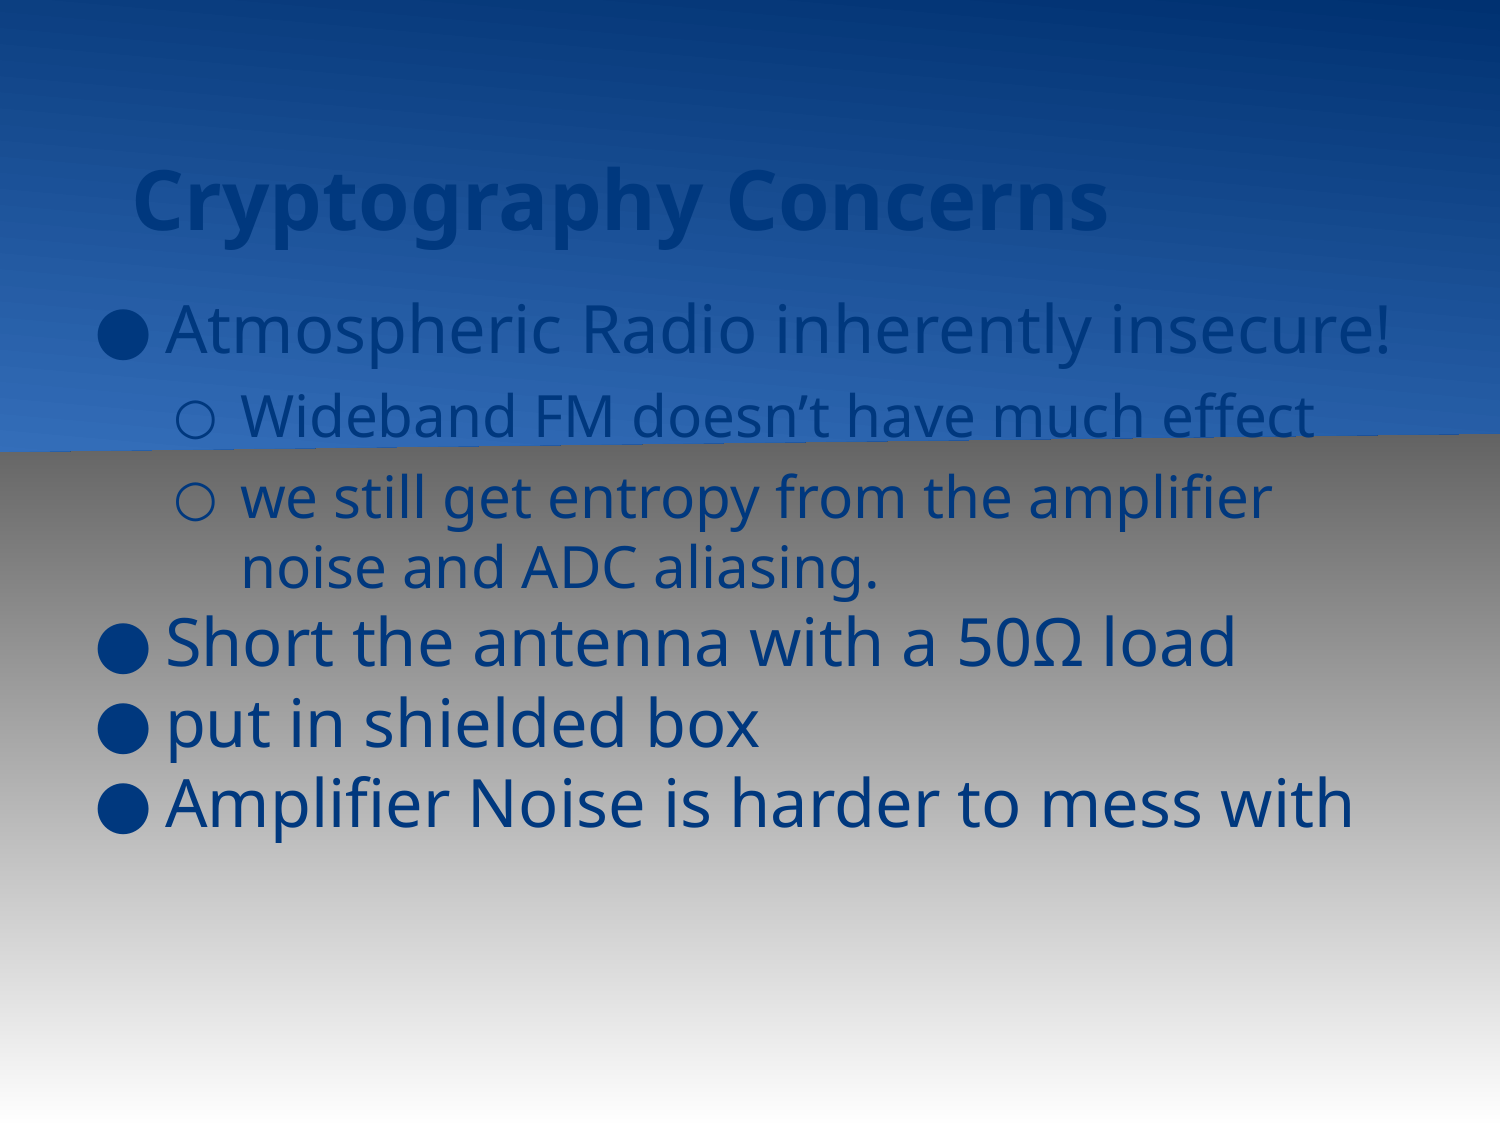

Cryptography Concerns
# Atmospheric Radio inherently insecure!
Wideband FM doesn’t have much effect
we still get entropy from the amplifier noise and ADC aliasing.
Short the antenna with a 50Ω load
put in shielded box
Amplifier Noise is harder to mess with